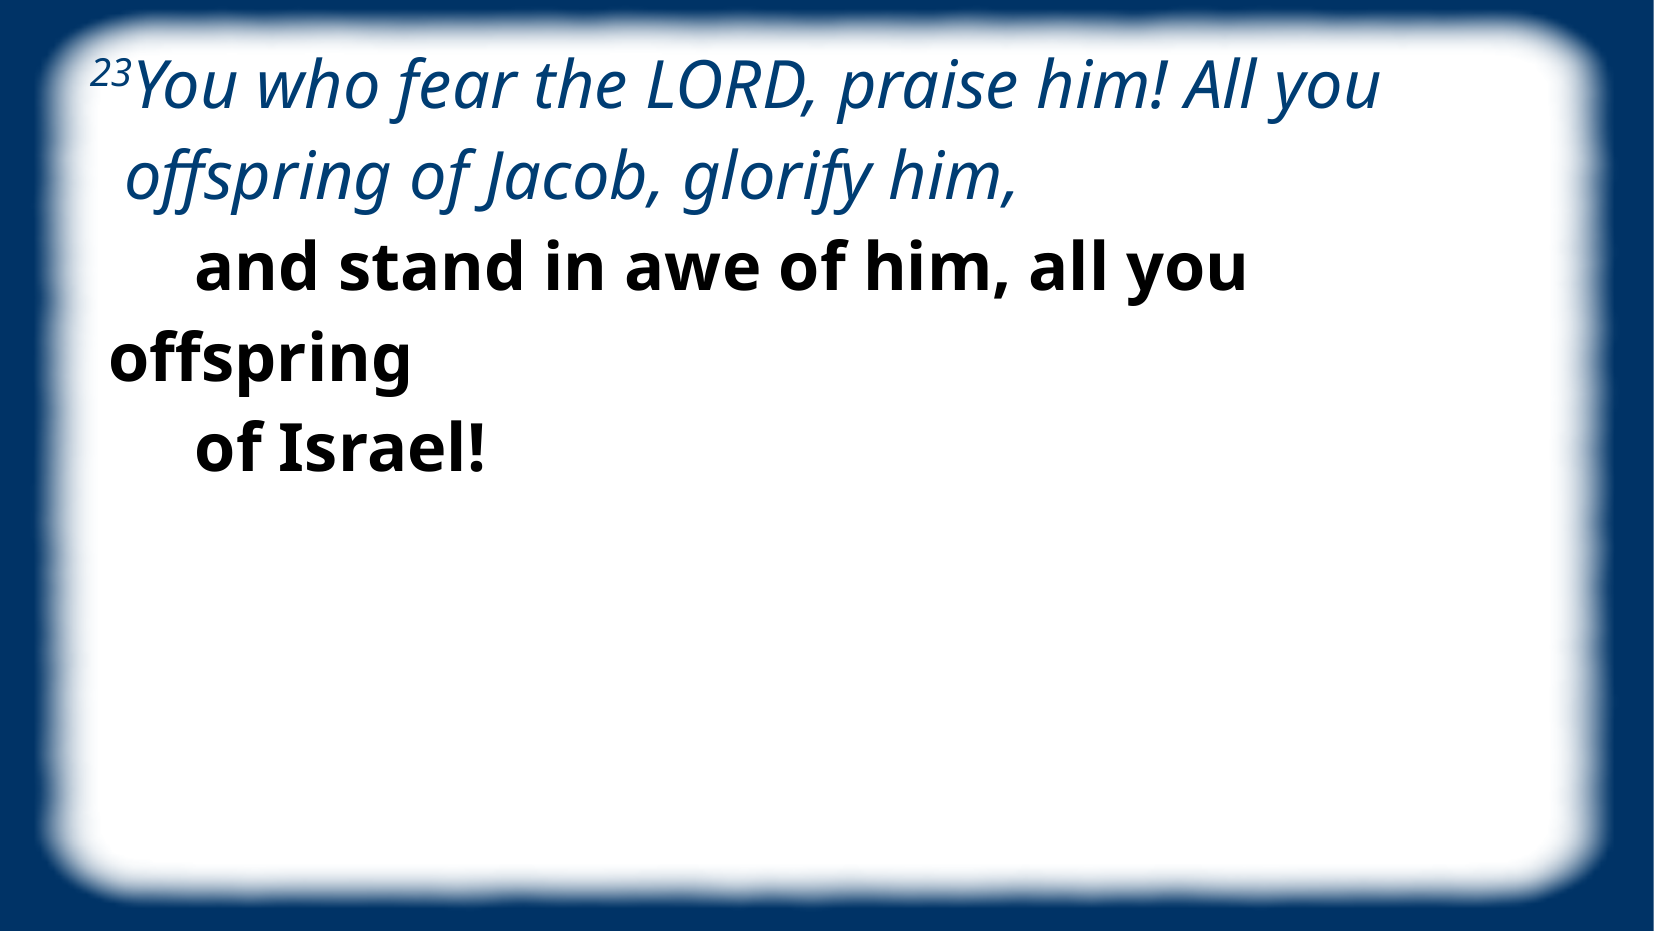

23You who fear the LORD, praise him! All you
 offspring of Jacob, glorify him,
 and stand in awe of him, all you offspring
 of Israel!